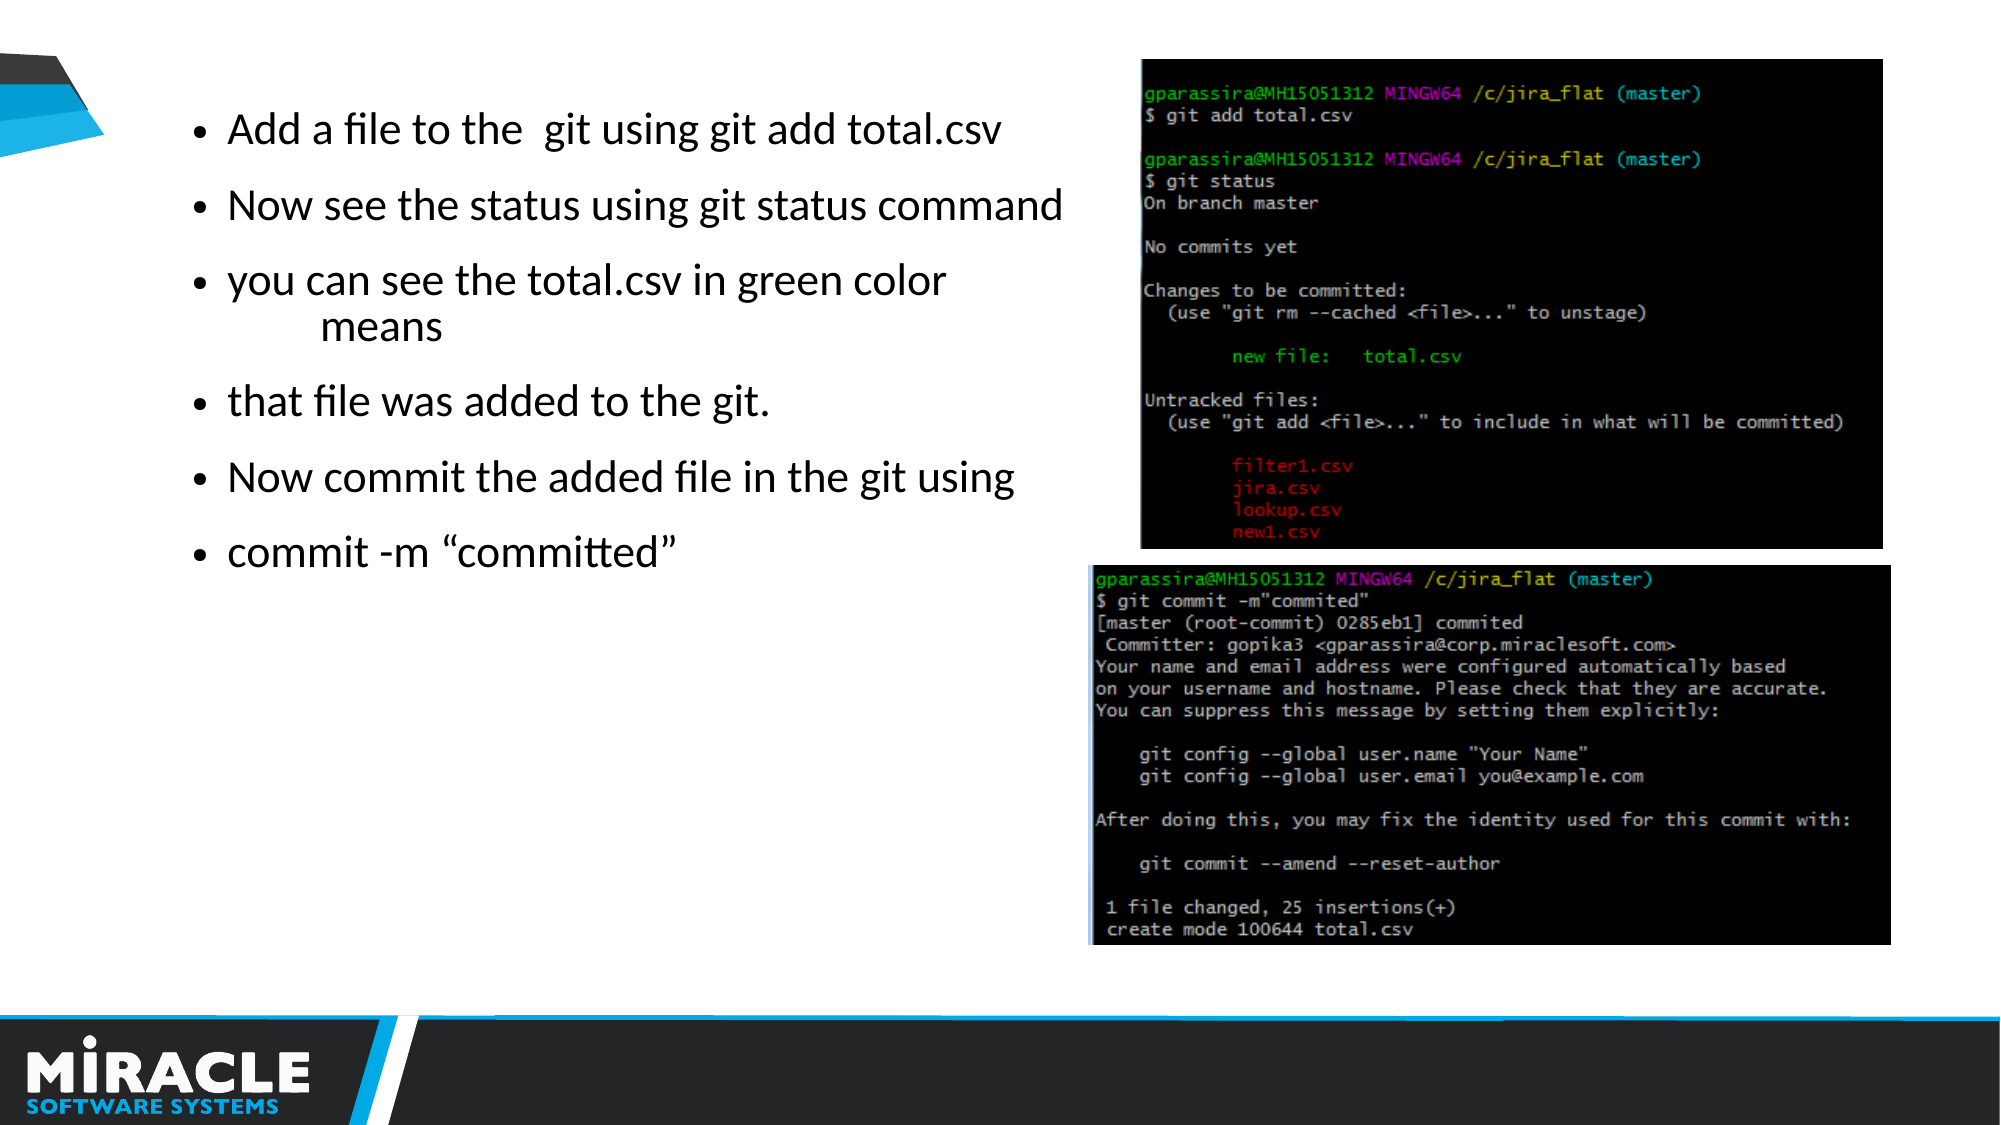

Add a file to the git using git add total.csv
Now see the status using git status command
you can see the total.csv in green color means
that file was added to the git.
Now commit the added file in the git using
commit -m “committed”